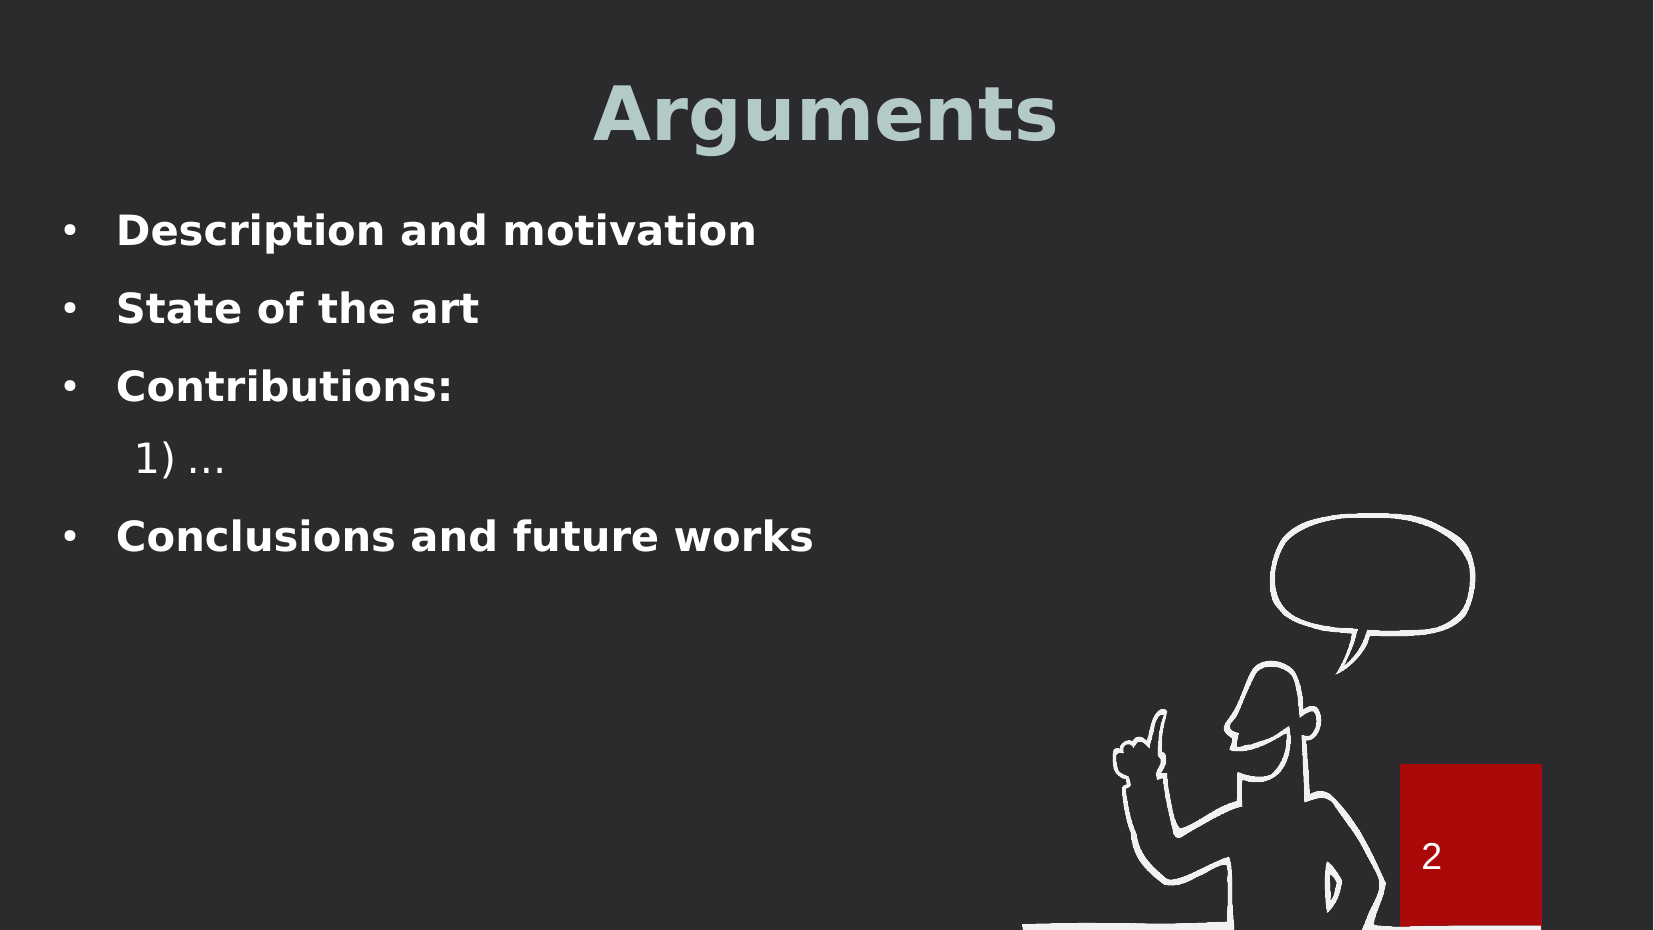

# Arguments
Description and motivation
State of the art
Contributions:
...
Conclusions and future works